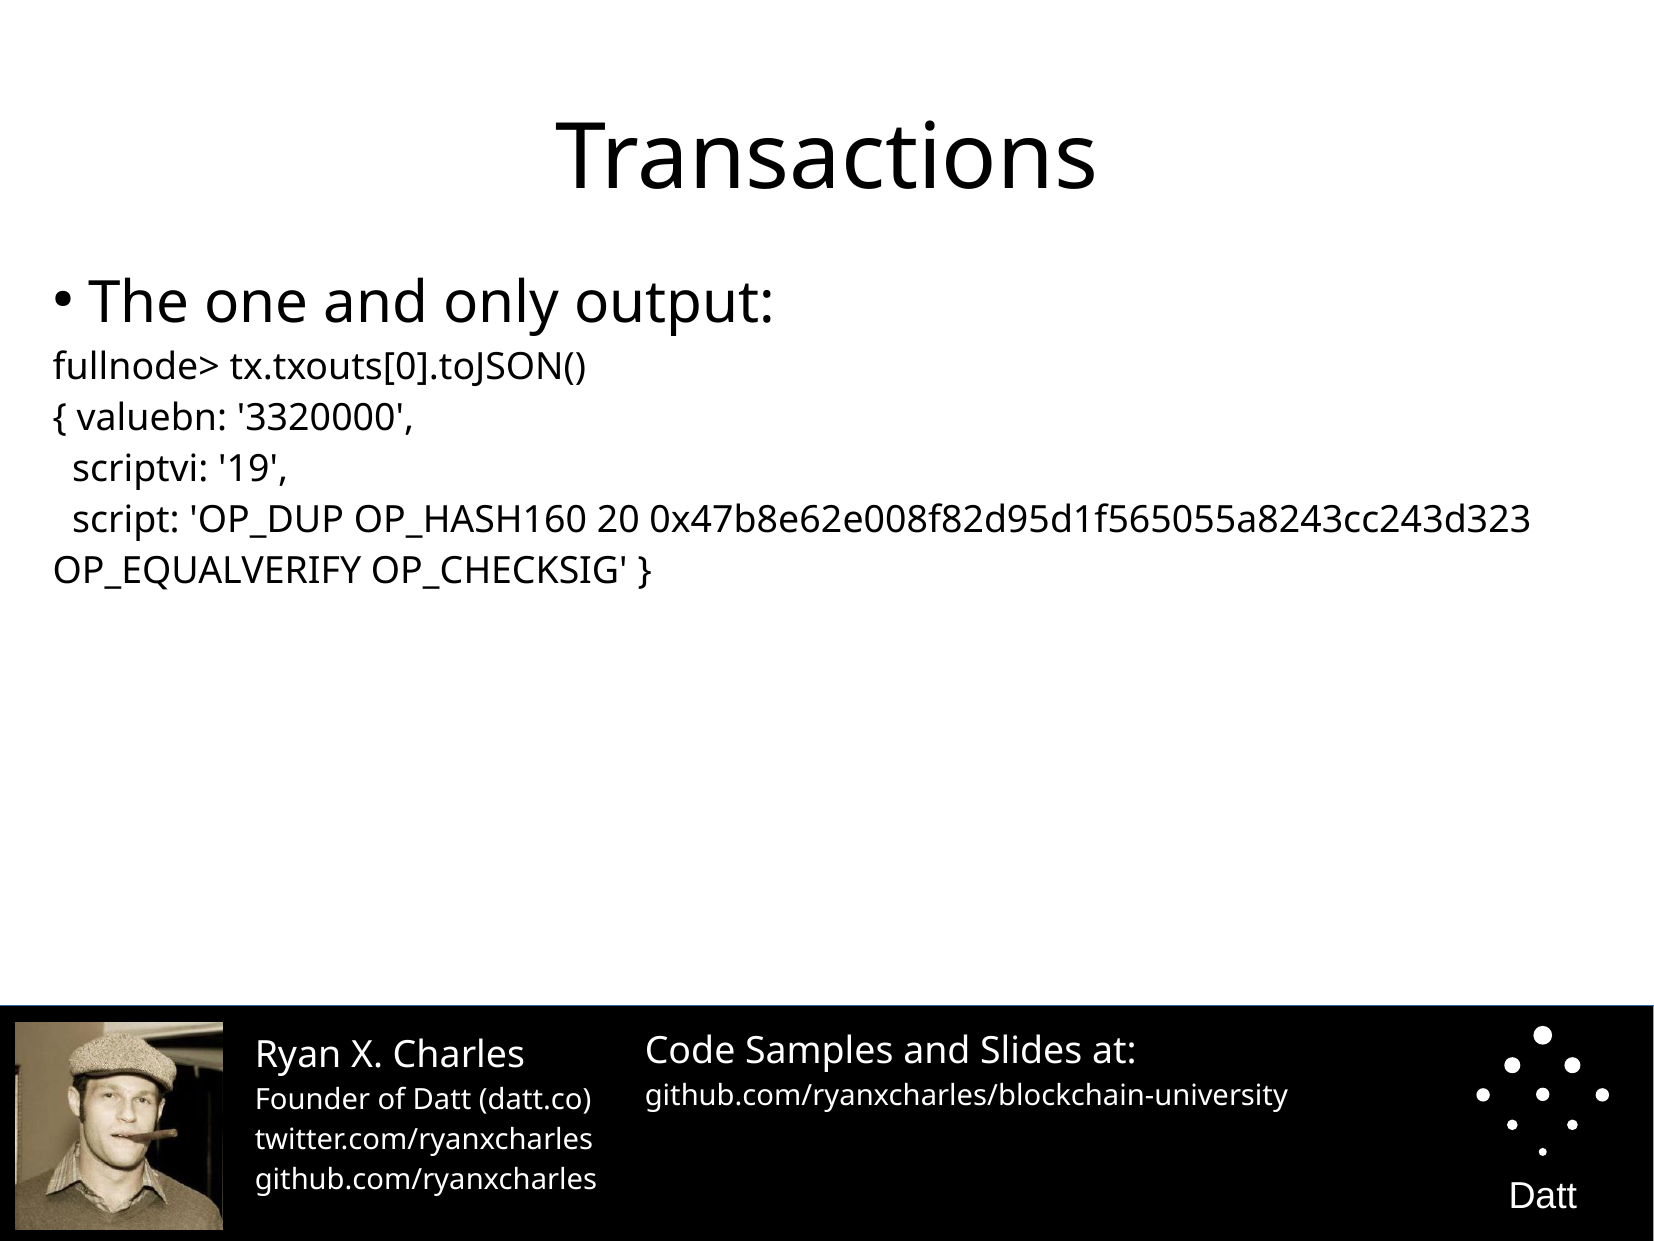

# Transactions
The one and only output:
fullnode> tx.txouts[0].toJSON()
{ valuebn: '3320000',
 scriptvi: '19',
 script: 'OP_DUP OP_HASH160 20 0x47b8e62e008f82d95d1f565055a8243cc243d323 OP_EQUALVERIFY OP_CHECKSIG' }
Code Samples and Slides at:
github.com/ryanxcharles/blockchain-university
Ryan X. Charles
Founder of Datt (datt.co)
twitter.com/ryanxcharles
github.com/ryanxcharles
Datt